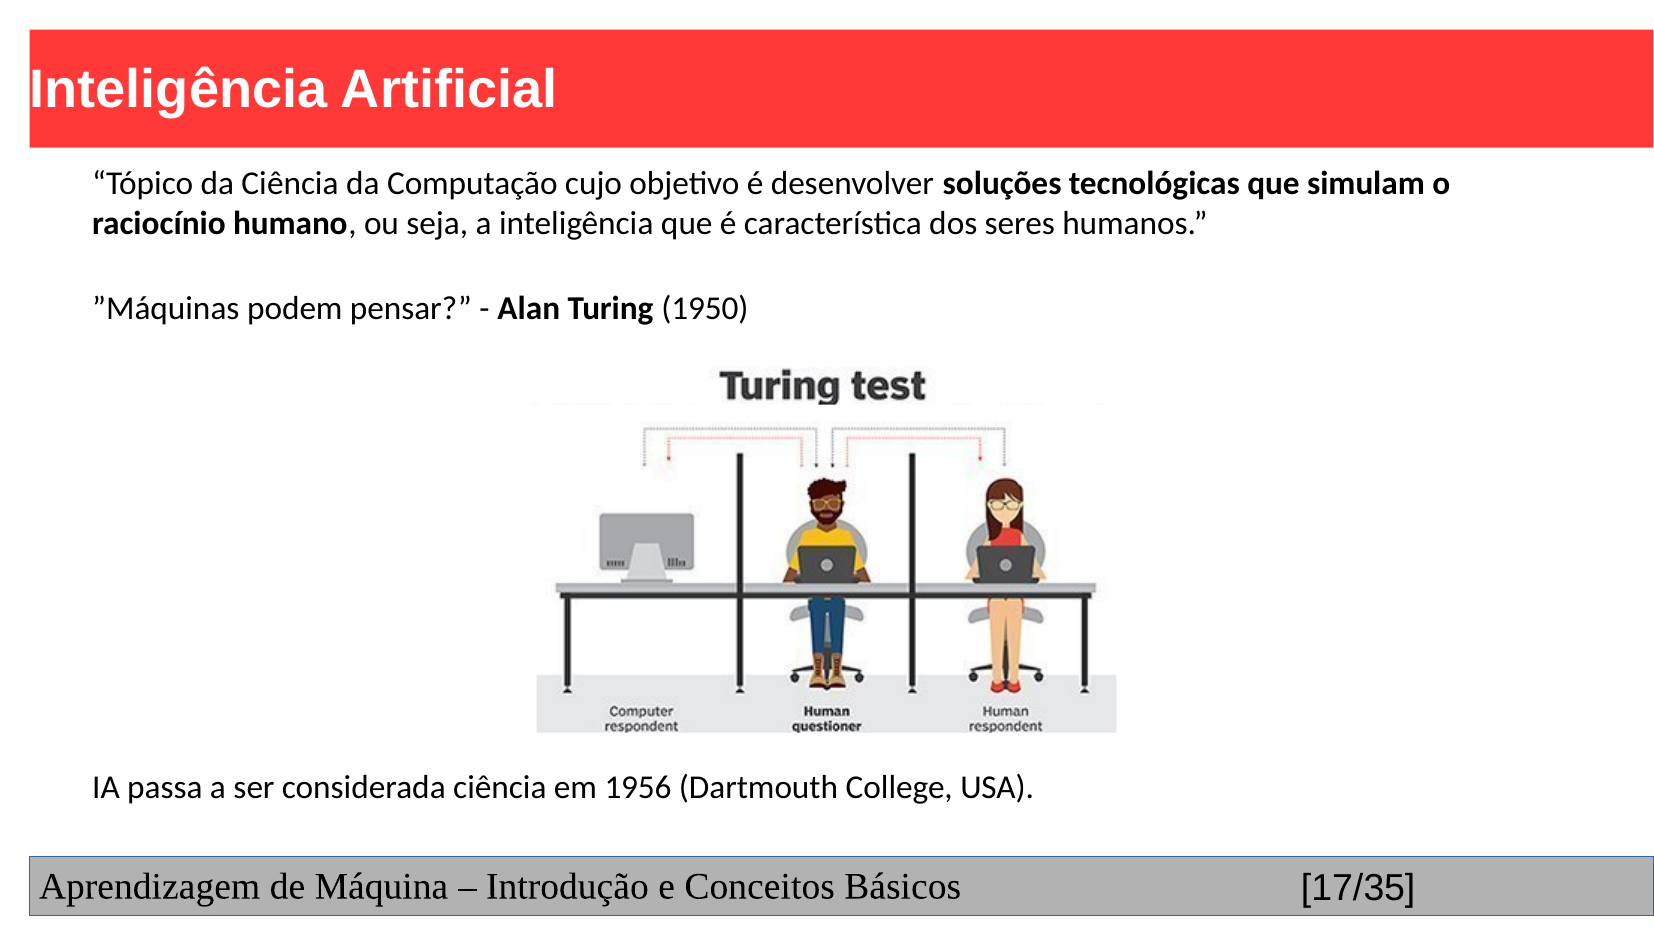

# Inteligência Artificial
“Tópico da Ciência da Computação cujo objetivo é desenvolver soluções tecnológicas que simulam o raciocínio humano, ou seja, a inteligência que é característica dos seres humanos.”
”Máquinas podem pensar?” - Alan Turing (1950)
IA passa a ser considerada ciência em 1956 (Dartmouth College, USA).